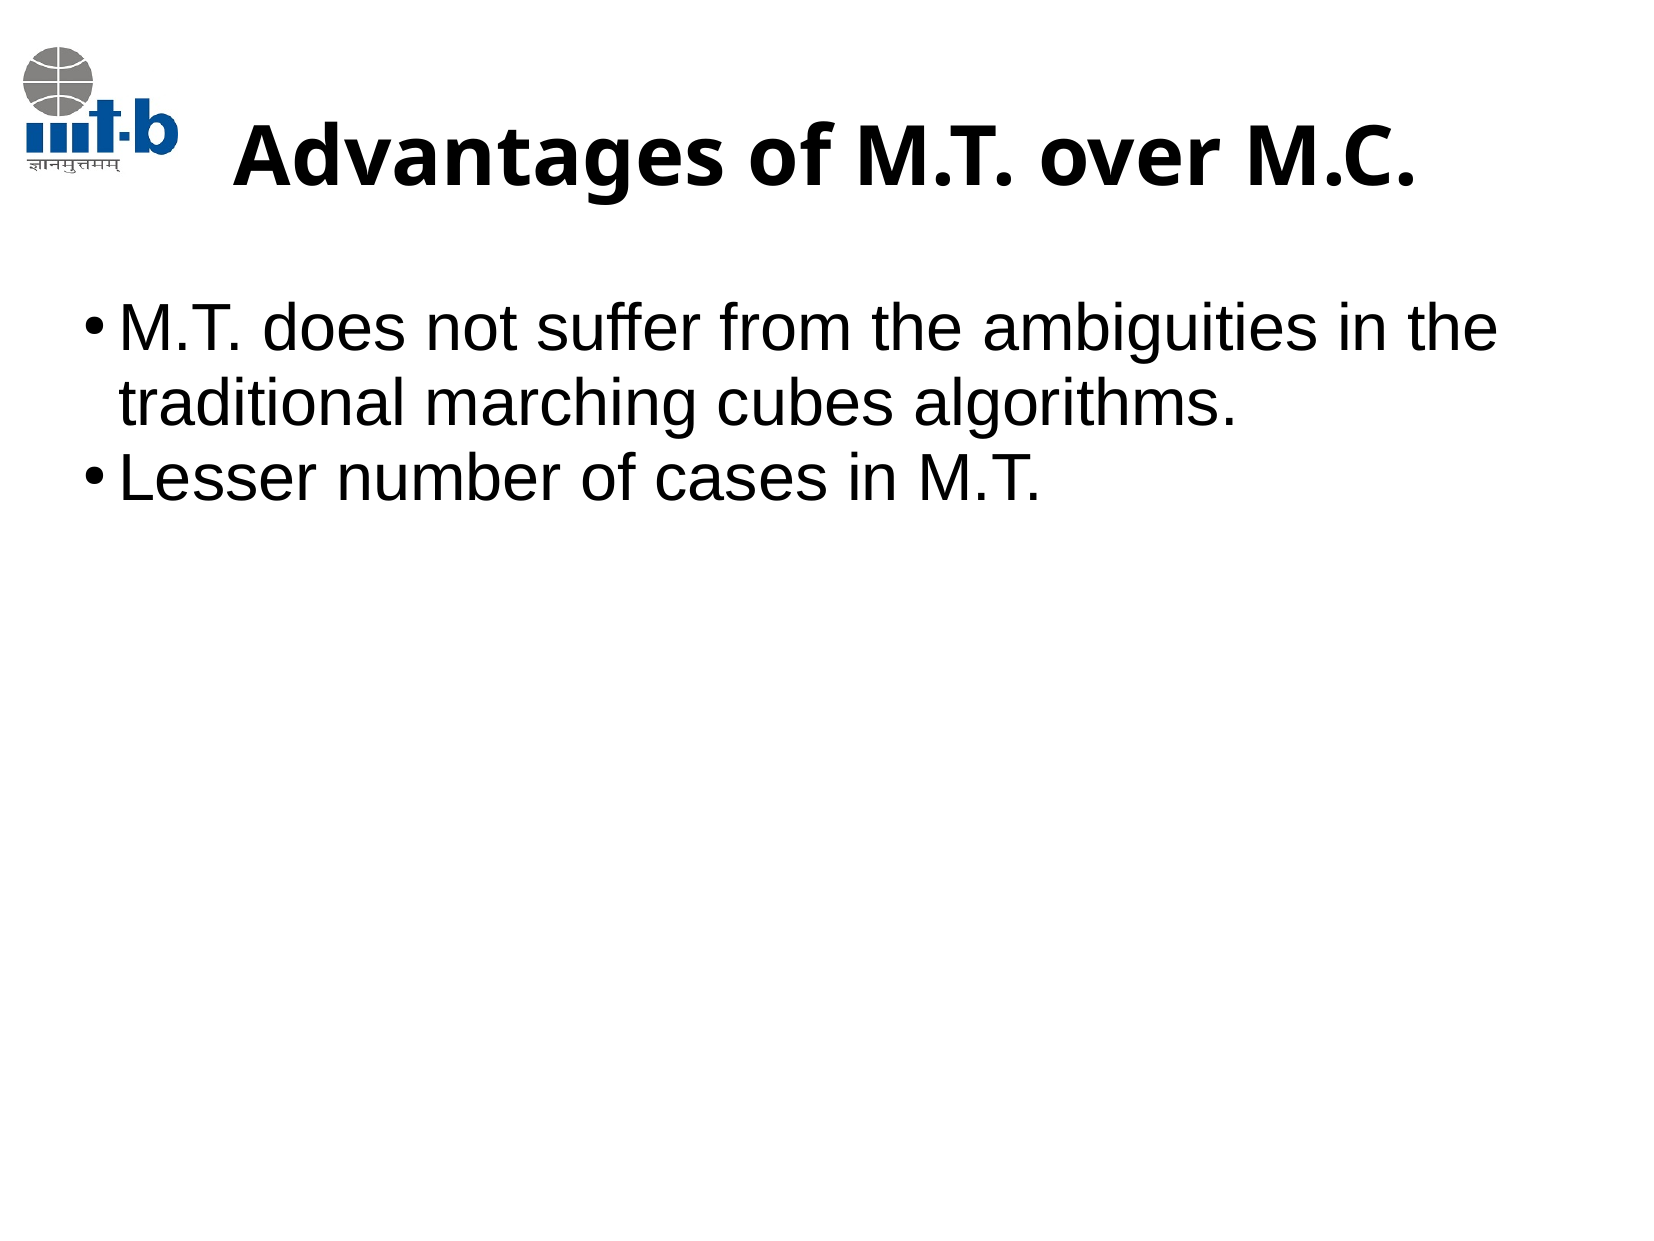

# Advantages of M.T. over M.C.
M.T. does not suffer from the ambiguities in the traditional marching cubes algorithms.
Lesser number of cases in M.T.